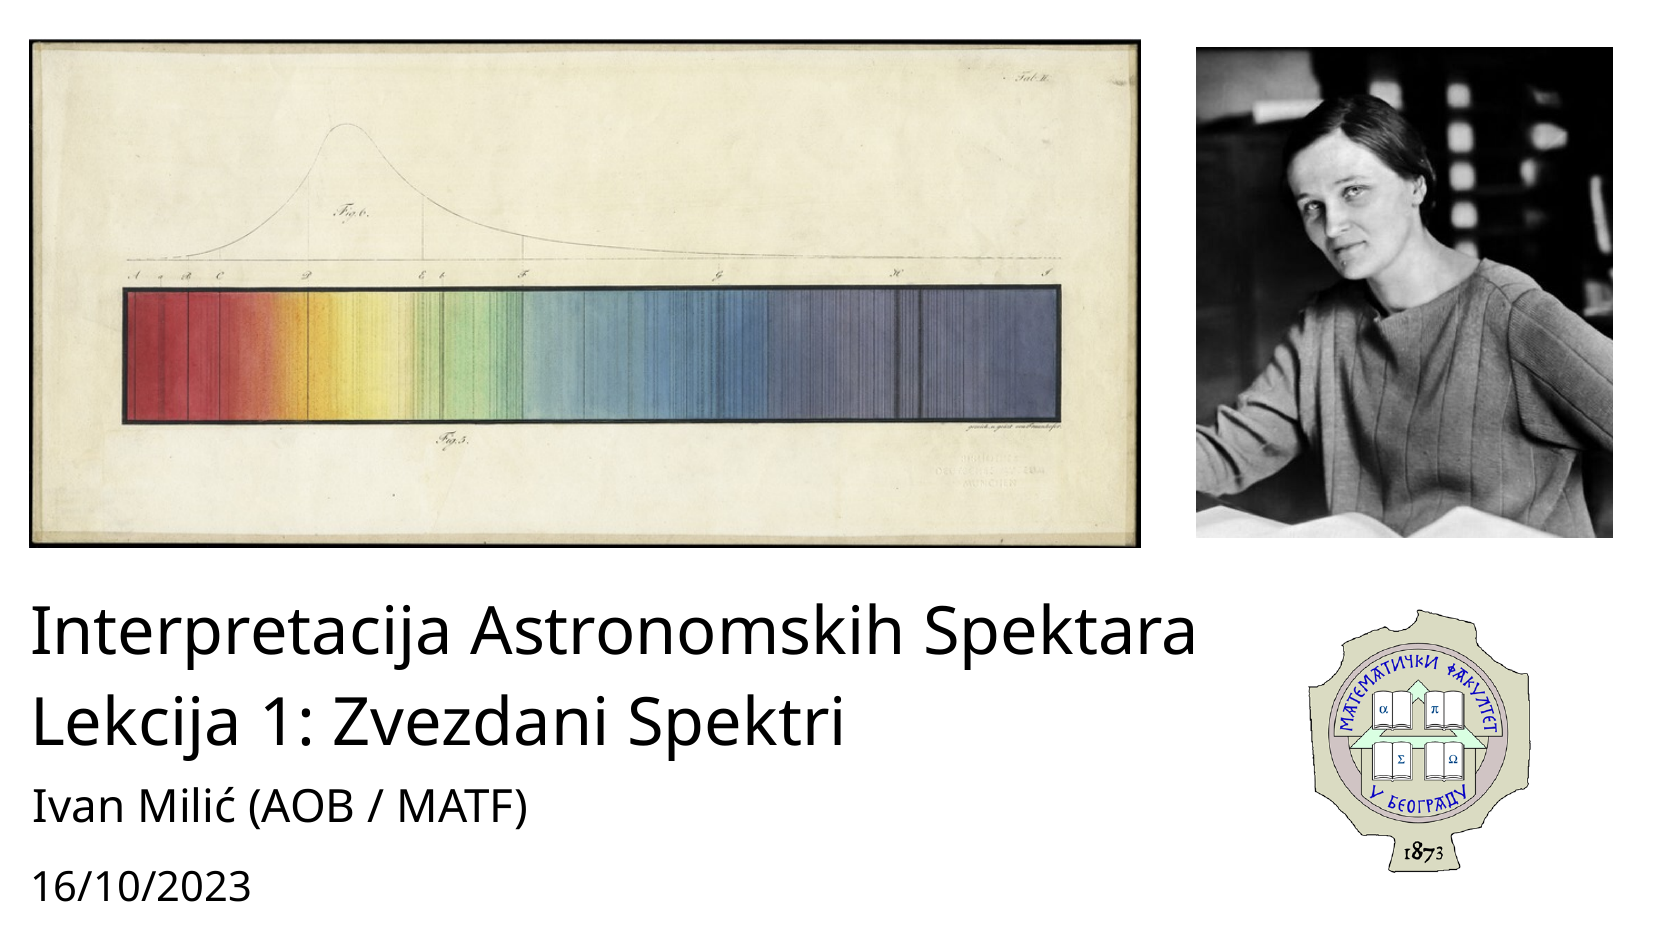

Interpretacija Astronomskih Spektara
Lekcija 1: Zvezdani Spektri
Ivan Milić (AOB / MATF)
# 16/10/2023